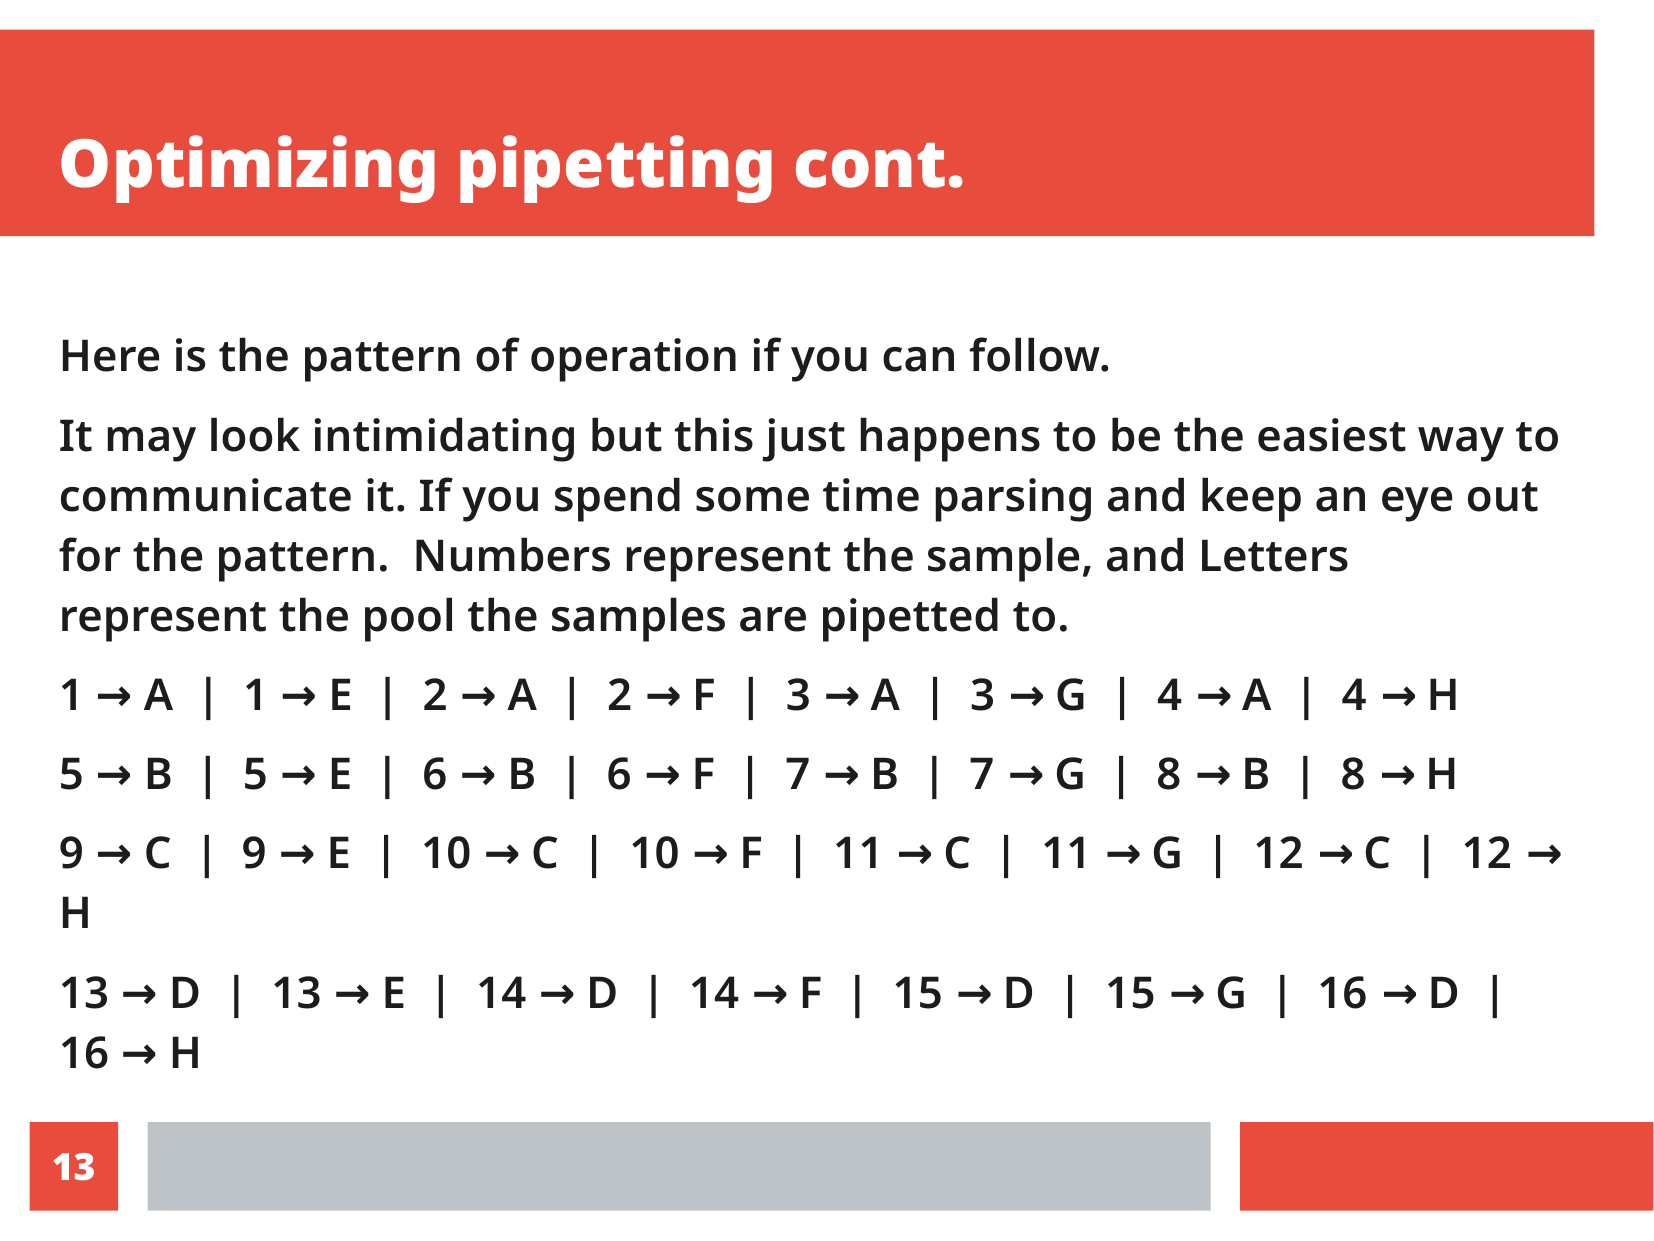

# Optimizing pipetting cont.
Here is the pattern of operation if you can follow.
It may look intimidating but this just happens to be the easiest way to communicate it. If you spend some time parsing and keep an eye out for the pattern. Numbers represent the sample, and Letters represent the pool the samples are pipetted to.
1 → A | 1 → E | 2 → A | 2 → F | 3 → A | 3 → G | 4 → A | 4 → H
5 → B | 5 → E | 6 → B | 6 → F | 7 → B | 7 → G | 8 → B | 8 → H
9 → C | 9 → E | 10 → C | 10 → F | 11 → C | 11 → G | 12 → C | 12 → H
13 → D | 13 → E | 14 → D | 14 → F | 15 → D | 15 → G | 16 → D | 16 → H
13